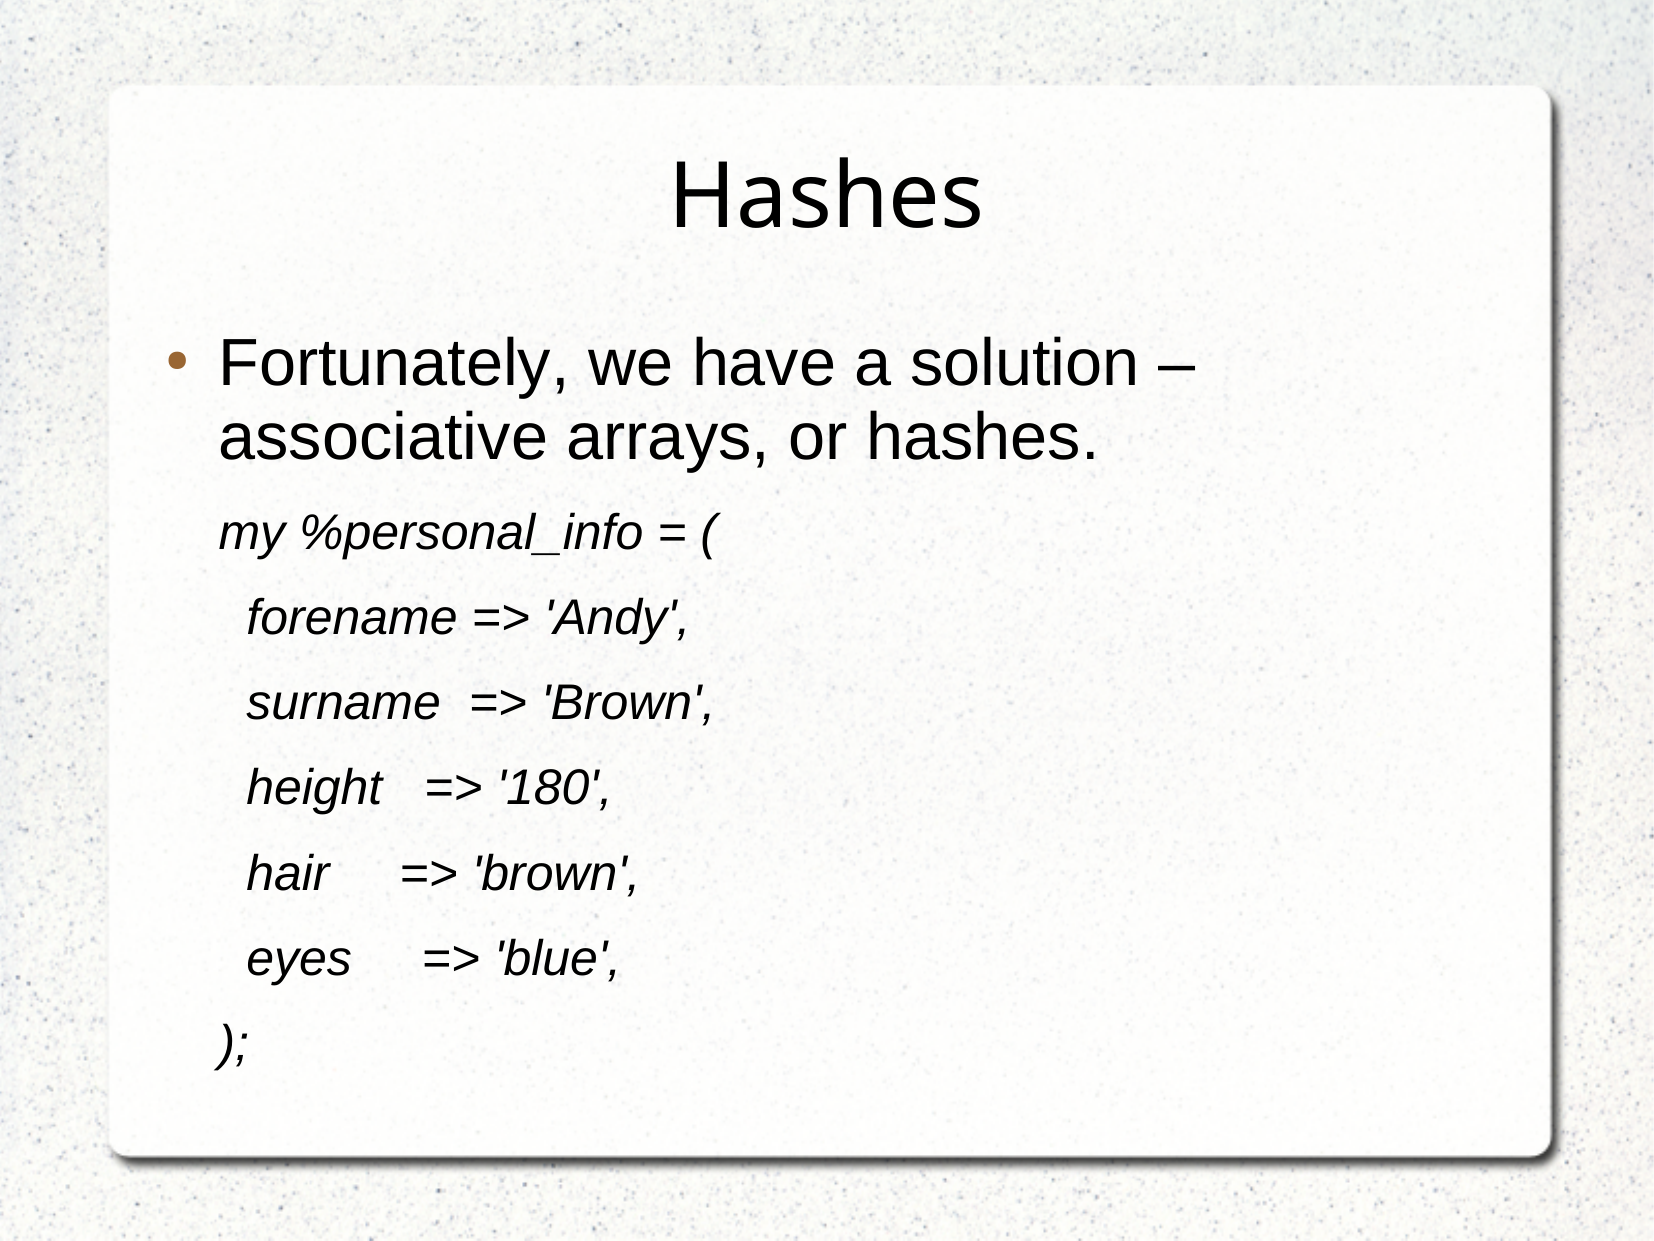

# Hashes
Fortunately, we have a solution – associative arrays, or hashes.
my %personal_info = (
 forename => 'Andy',
 surname => 'Brown',
 height => '180',
 hair => 'brown',
 eyes => 'blue',
);